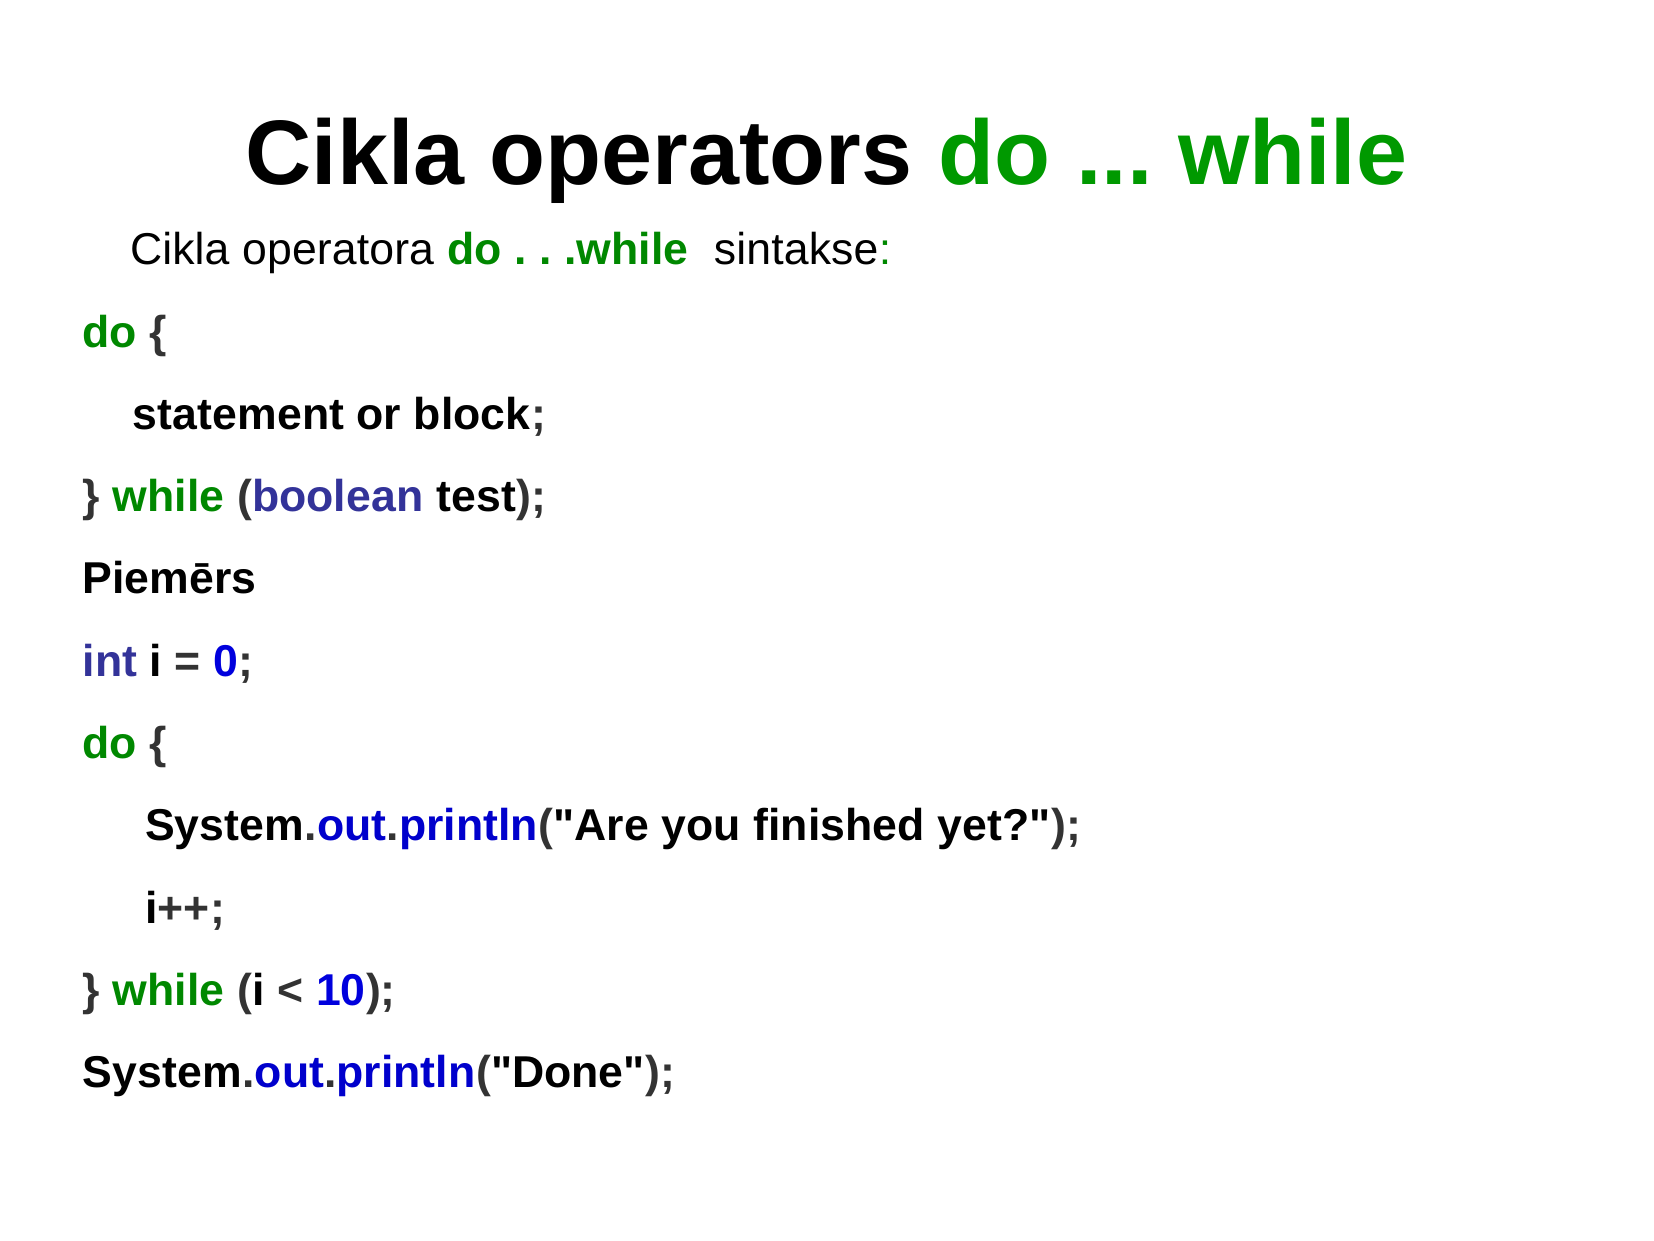

# Cikla operators do ... while
Cikla operatora do . . .while sintakse:
do {
 statement or block;
} while (boolean test);
Piemērs
int i = 0;
do {
 System.out.println("Are you finished yet?");
 i++;
} while (i < 10);
System.out.println("Done");